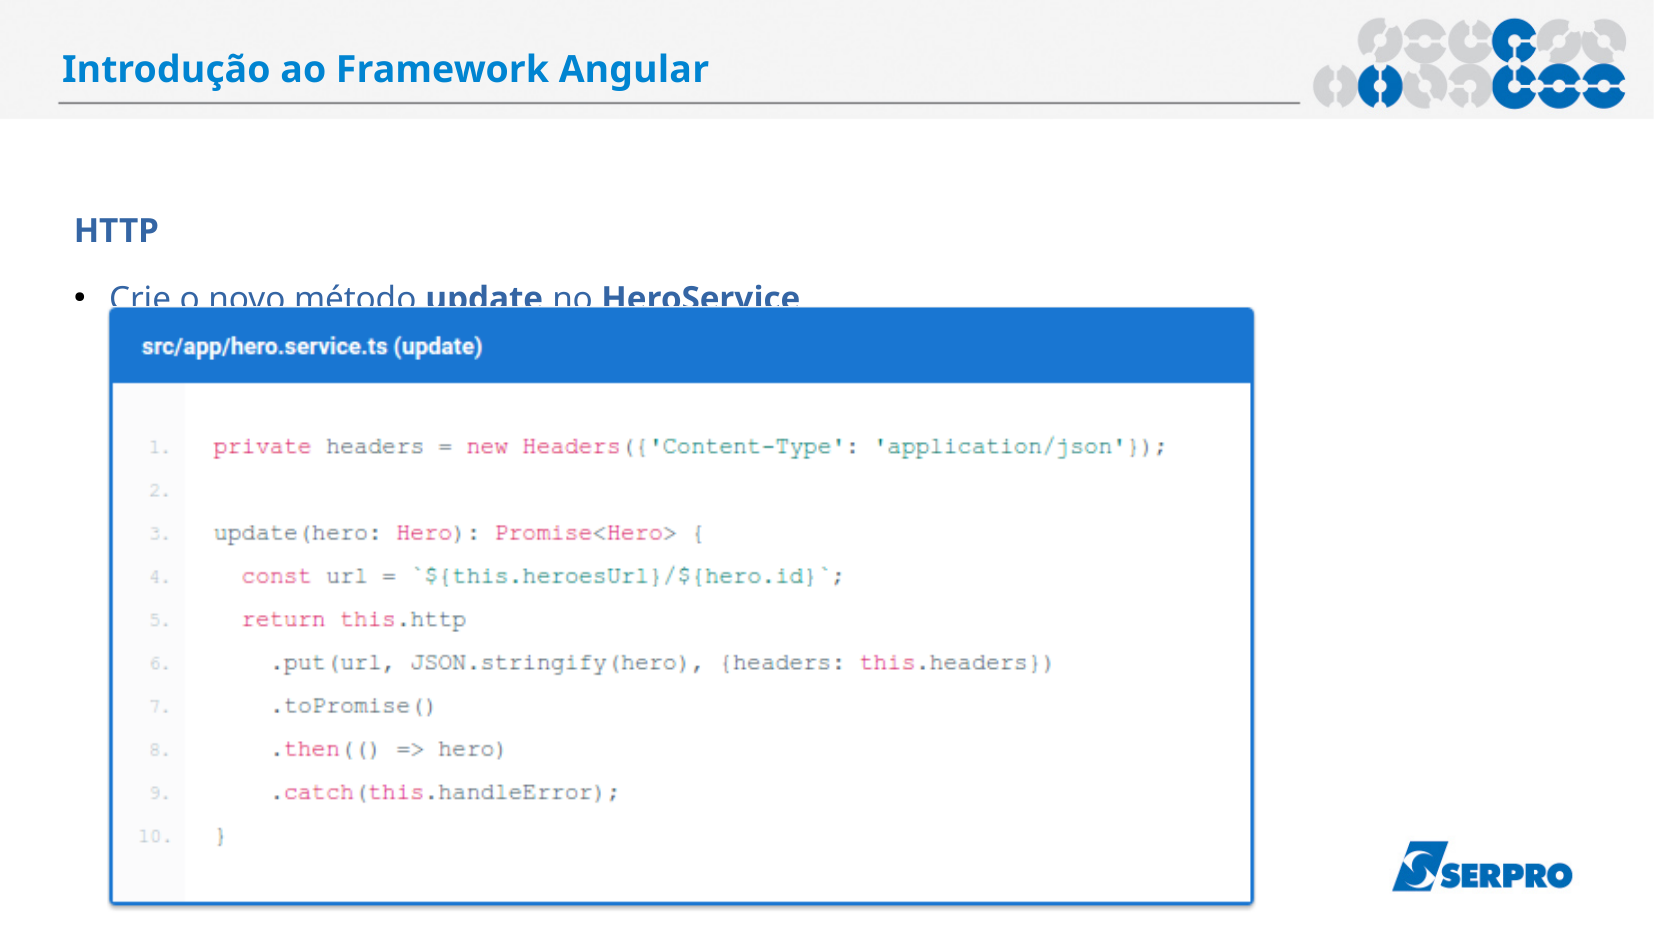

Introdução ao Framework Angular
HTTP
Crie o novo método update no HeroService